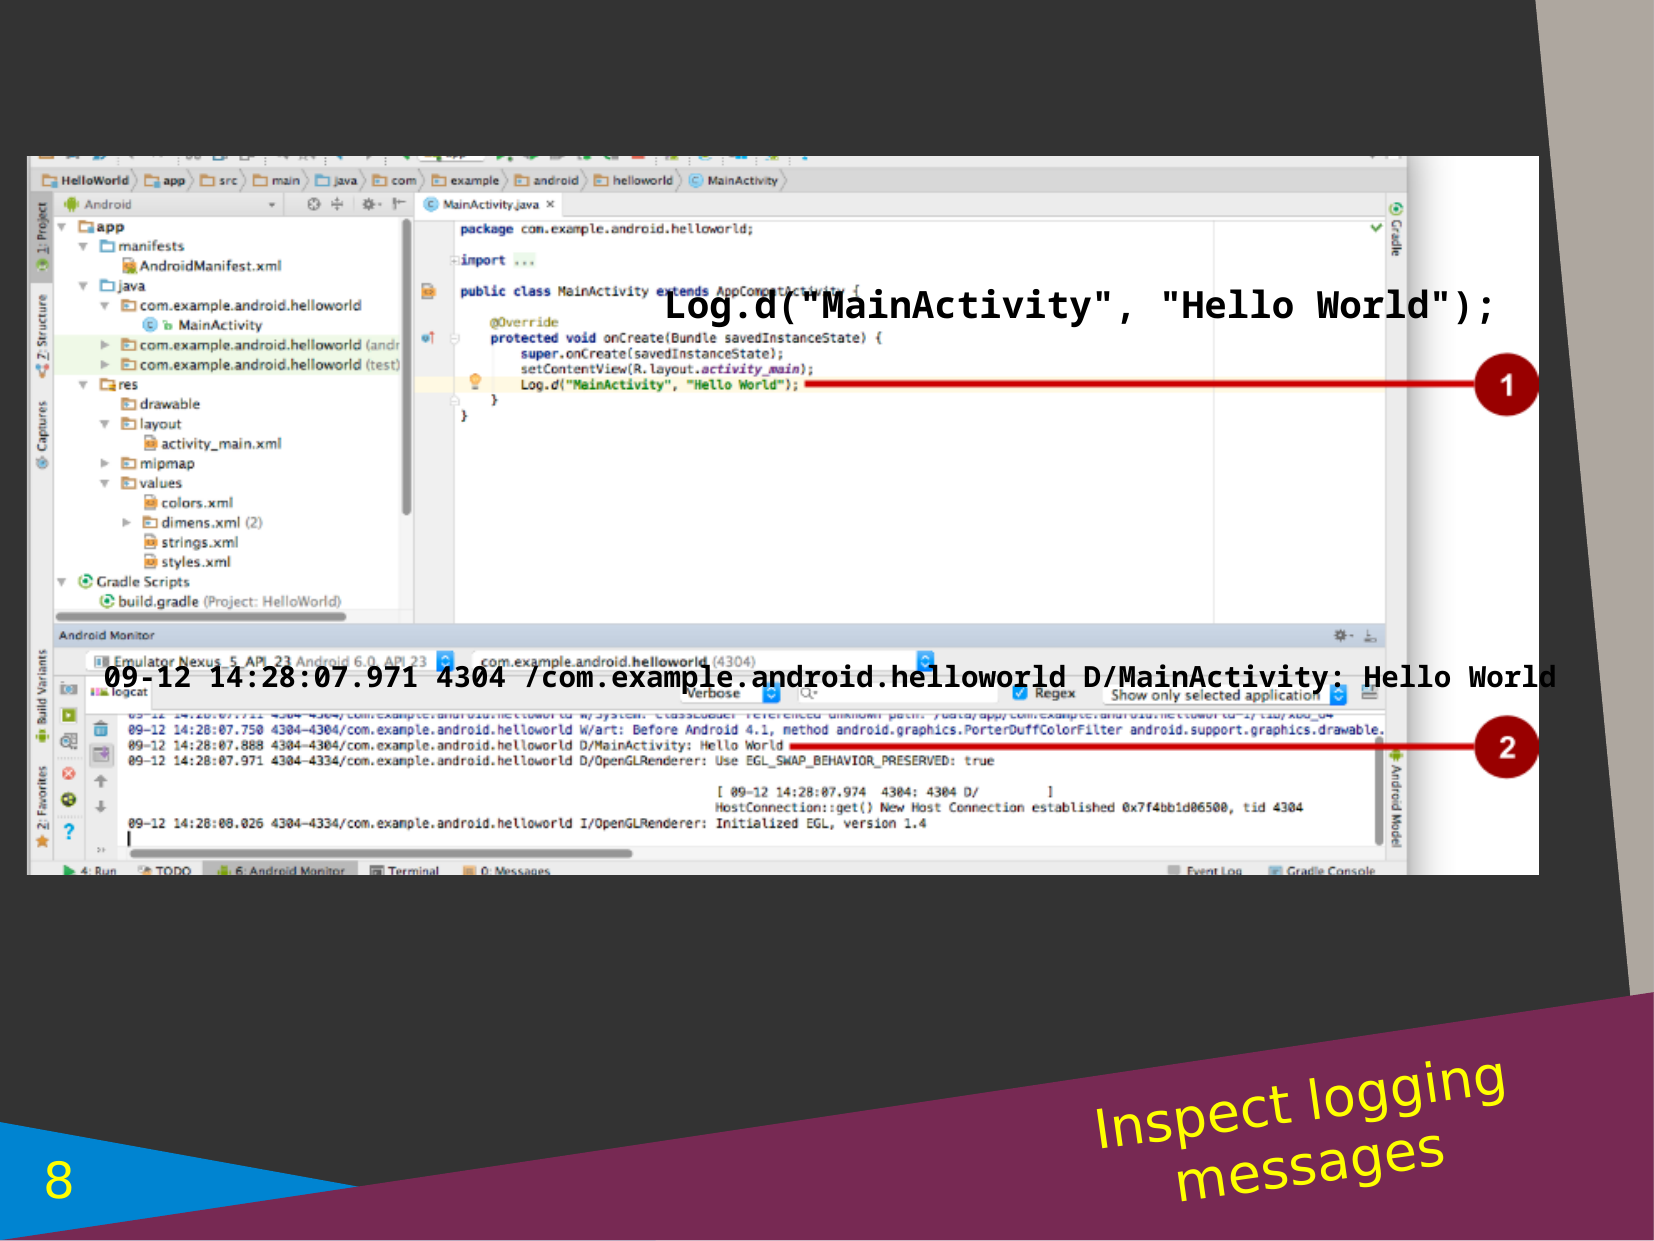

Log.d("MainActivity", "Hello World");
09-12 14:28:07.971 4304 /com.example.android.helloworld D/MainActivity: Hello World
# Inspect logging messages
8